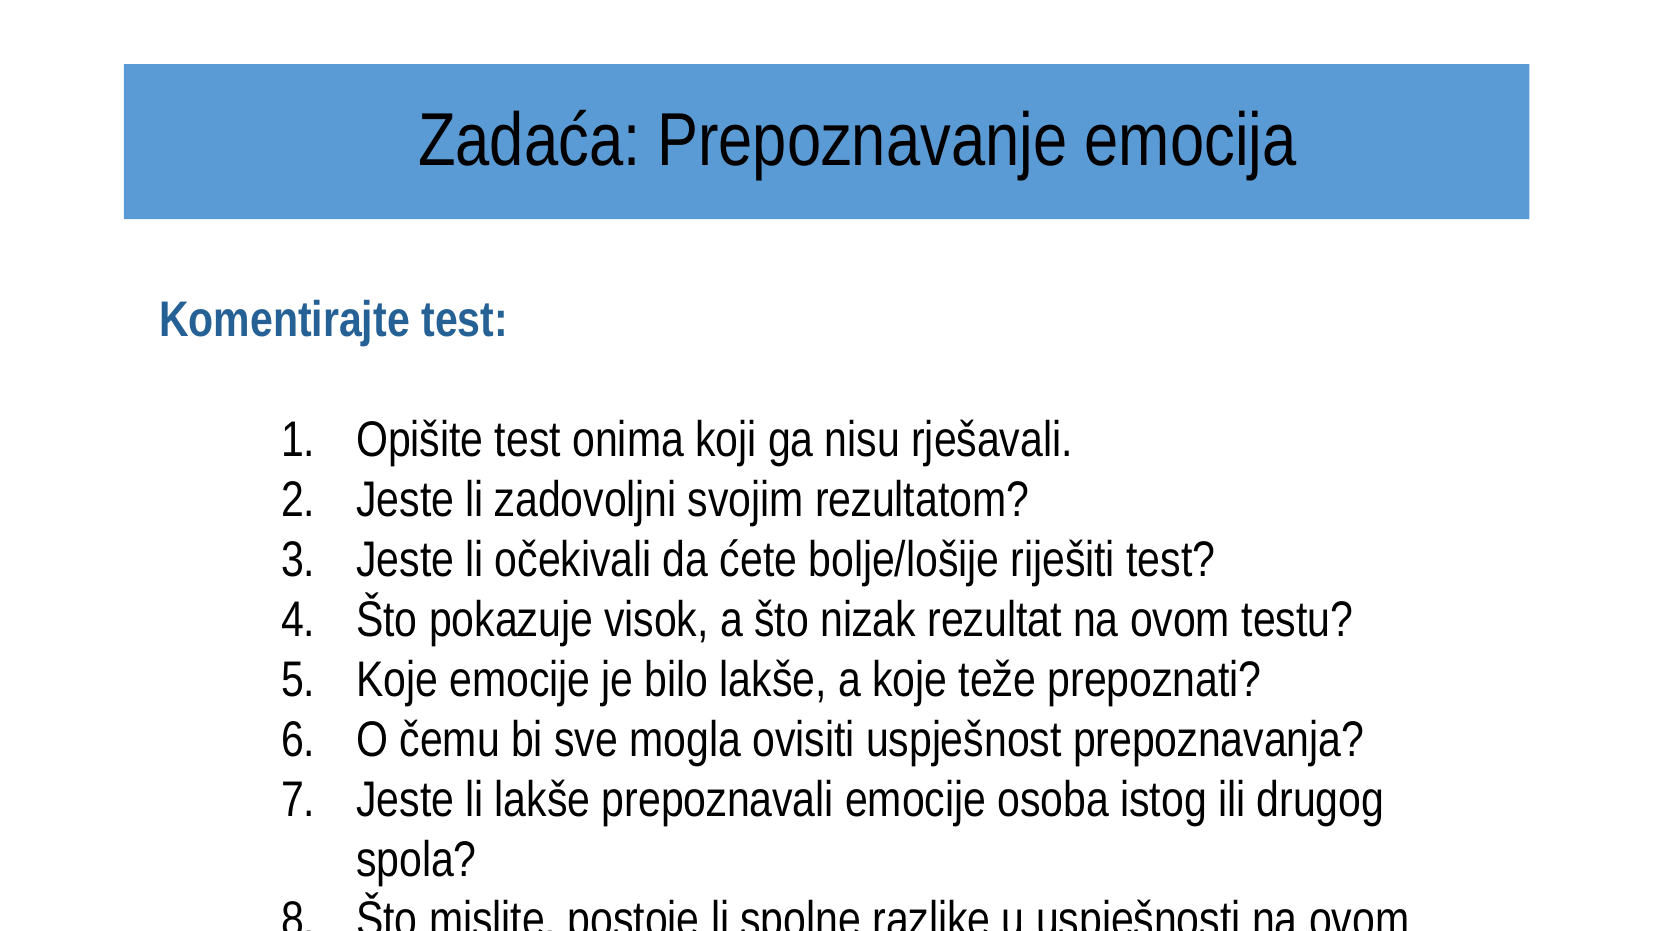

# Zadaća: Prepoznavanje emocija
Komentirajte test:
Opišite test onima koji ga nisu rješavali.
Jeste li zadovoljni svojim rezultatom?
Jeste li očekivali da ćete bolje/lošije riješiti test?
Što pokazuje visok, a što nizak rezultat na ovom testu?
Koje emocije je bilo lakše, a koje teže prepoznati?
O čemu bi sve mogla ovisiti uspješnost prepoznavanja?
Jeste li lakše prepoznavali emocije osoba istog ili drugog spola?
Što mislite, postoje li spolne razlike u uspješnosti na ovom testu?
Postoje li neke kulturološke razlike?